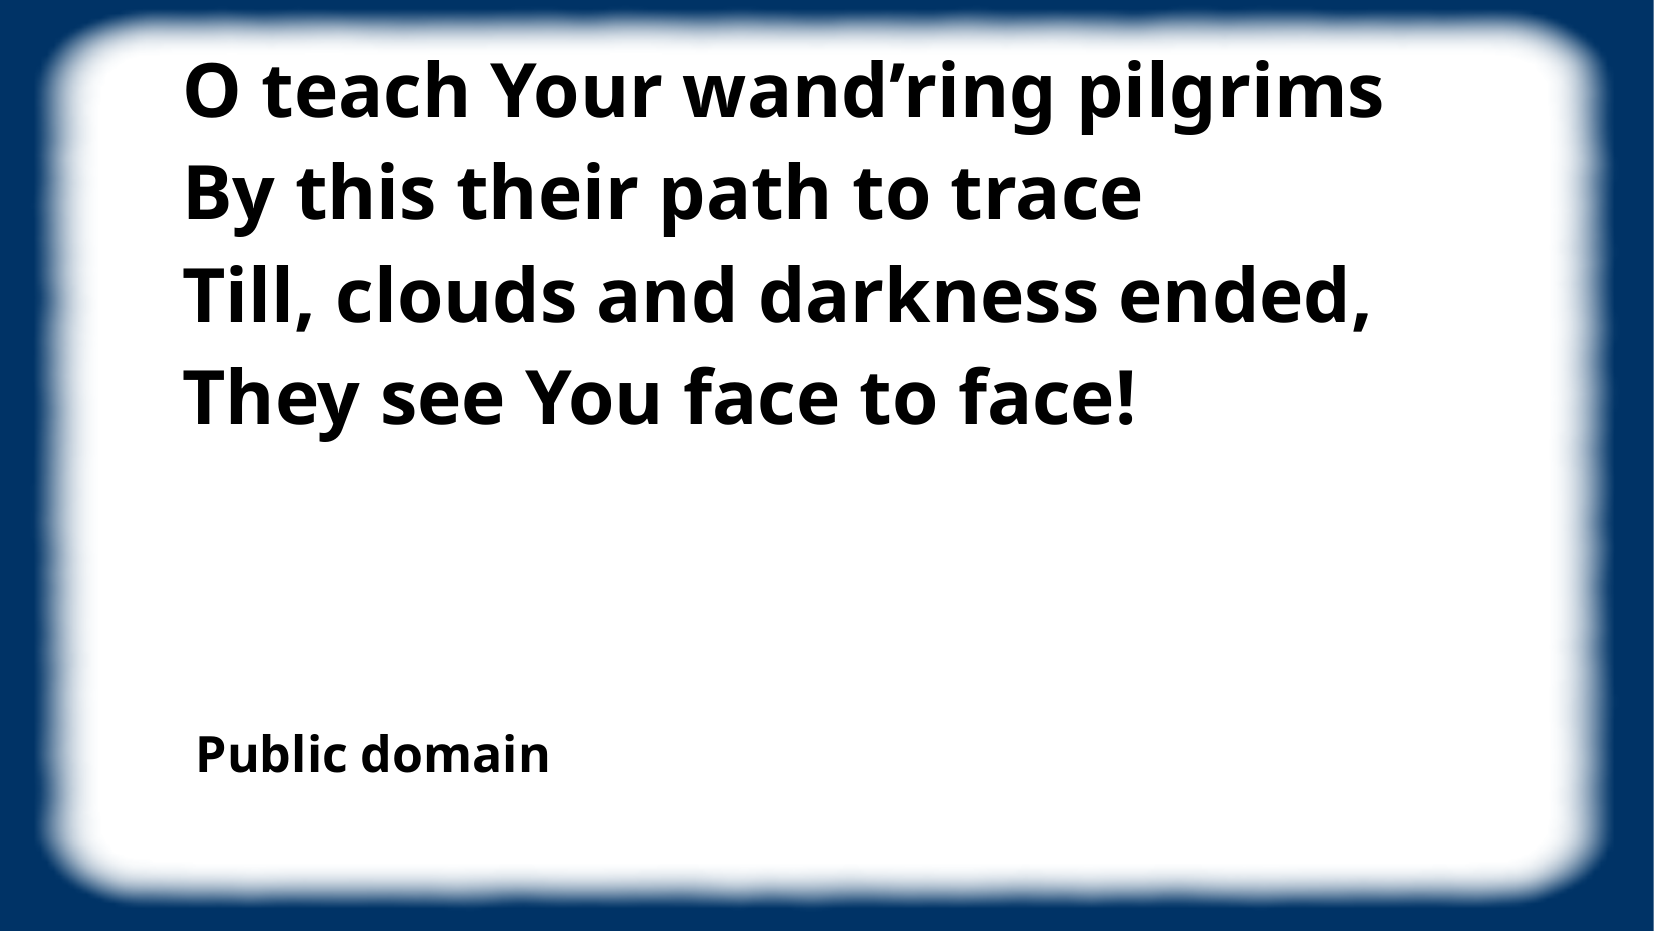

O teach Your wand’ring pilgrims
 By this their path to trace
 Till, clouds and darkness ended,
 They see You face to face!
 Public domain